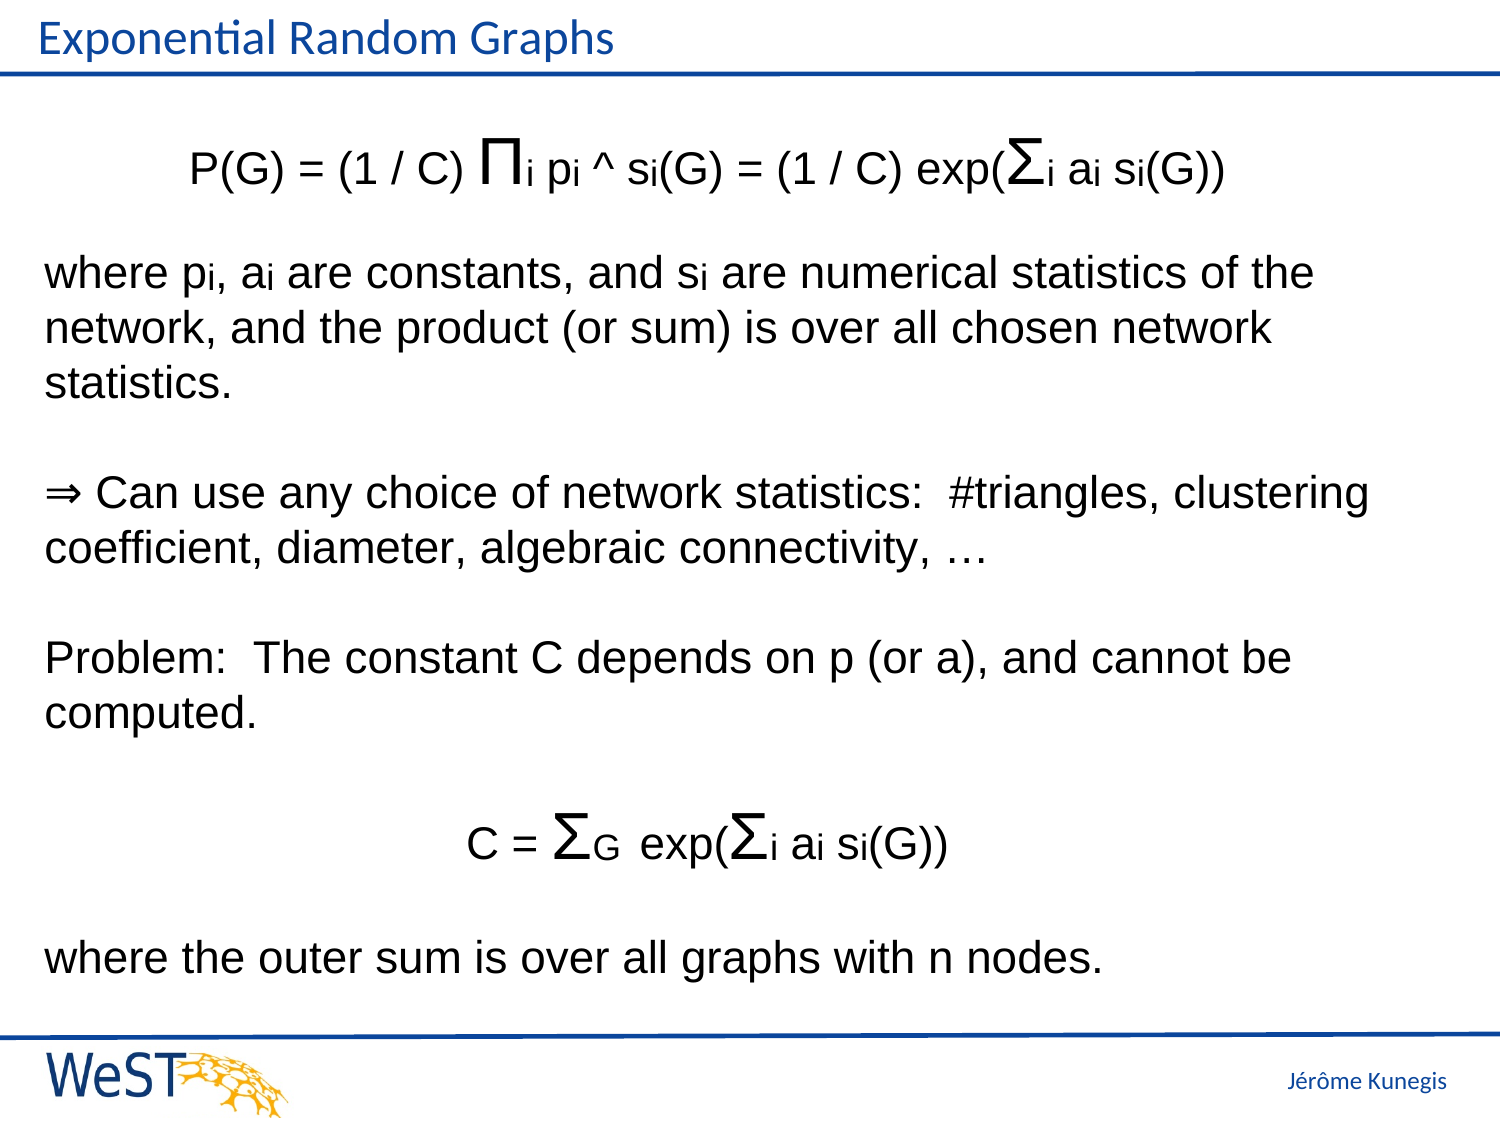

Exponential Random Graphs
P(G) = (1 / C) Πi pi ^ si(G) = (1 / C) exp(Σi ai si(G))
where pi, ai are constants, and si are numerical statistics of the network, and the product (or sum) is over all chosen network statistics.
⇒ Can use any choice of network statistics: #triangles, clustering coefficient, diameter, algebraic connectivity, …
Problem: The constant C depends on p (or a), and cannot be computed.
C = ΣG exp(Σi ai si(G))
where the outer sum is over all graphs with n nodes.